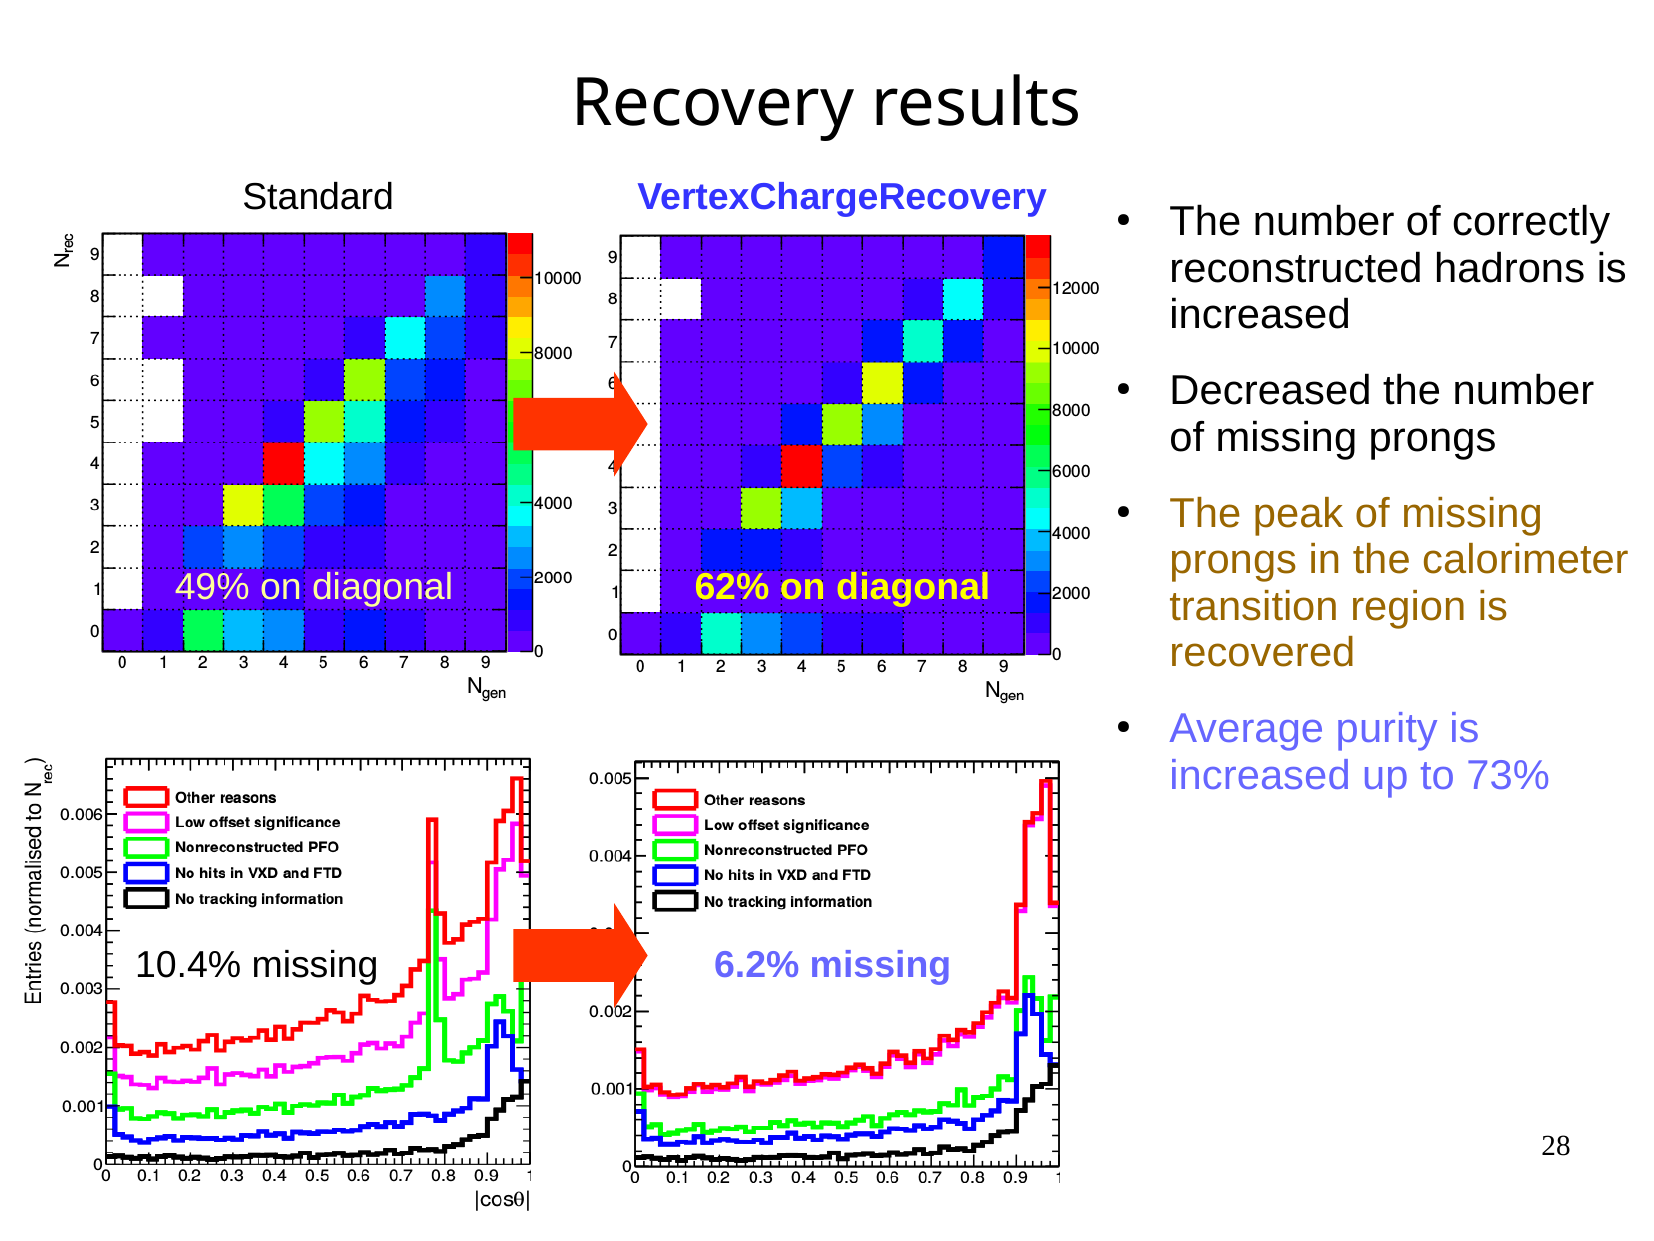

# Recovery results
Standard
VertexChargeRecovery
The number of correctly reconstructed hadrons is increased
Decreased the number of missing prongs
The peak of missing prongs in the calorimeter transition region is recovered
Average purity is increased up to 73%
49% on diagonal
62% on diagonal
10.4% missing
6.2% missing
28